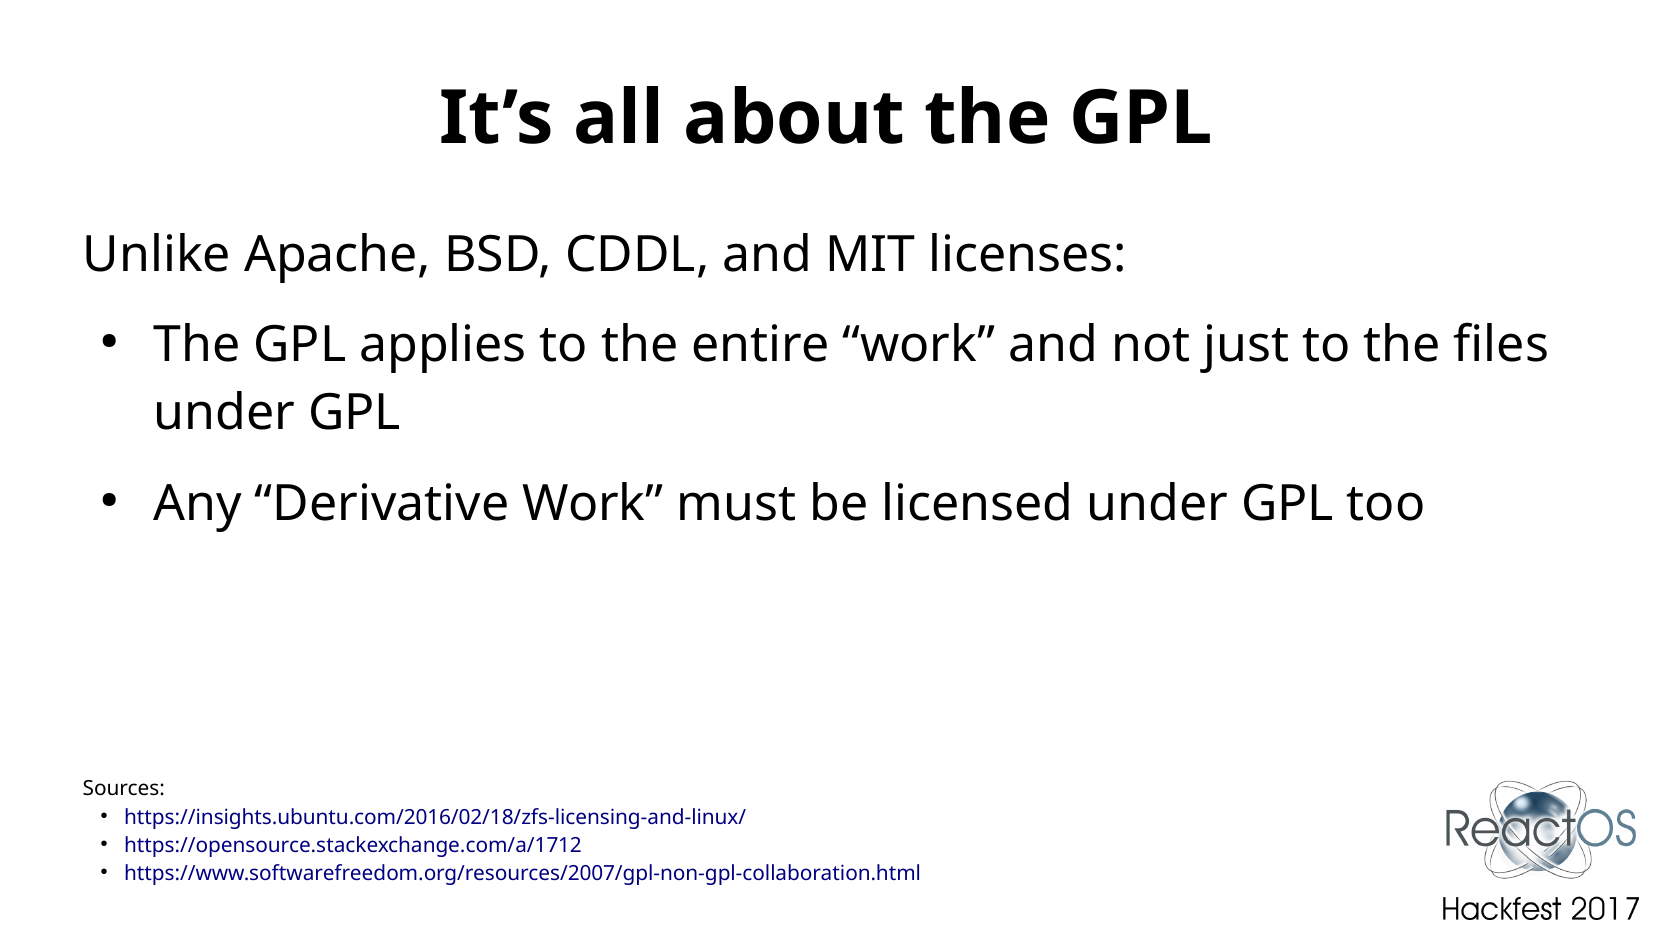

# It’s all about the GPL
Unlike Apache, BSD, CDDL, and MIT licenses:
The GPL applies to the entire “work” and not just to the files under GPL
Any “Derivative Work” must be licensed under GPL too
Sources:
https://insights.ubuntu.com/2016/02/18/zfs-licensing-and-linux/
https://opensource.stackexchange.com/a/1712
https://www.softwarefreedom.org/resources/2007/gpl-non-gpl-collaboration.html